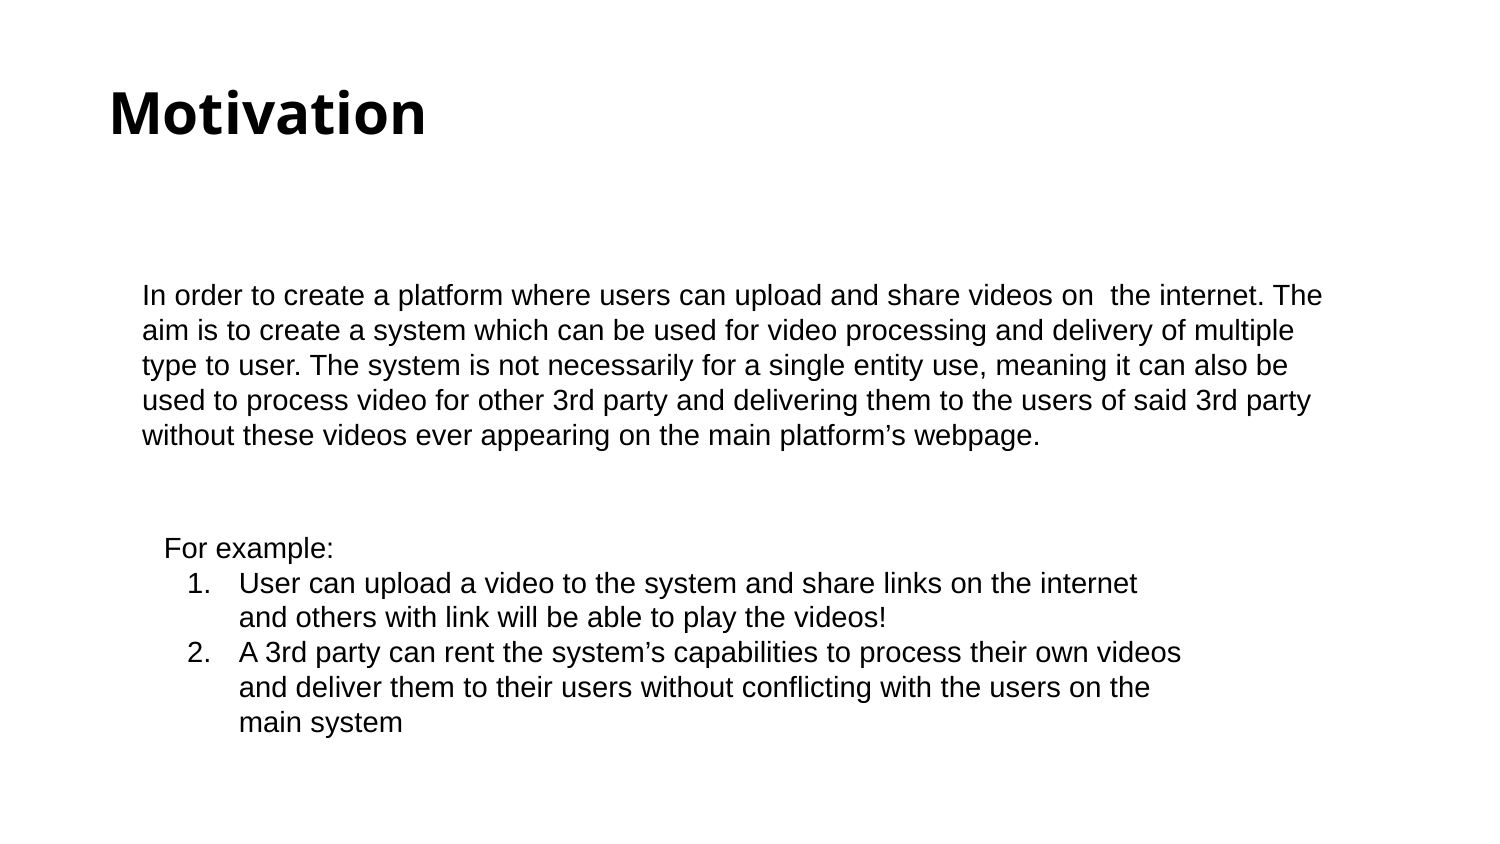

Motivation
In order to create a platform where users can upload and share videos on the internet. The aim is to create a system which can be used for video processing and delivery of multiple type to user. The system is not necessarily for a single entity use, meaning it can also be used to process video for other 3rd party and delivering them to the users of said 3rd party without these videos ever appearing on the main platform’s webpage.
For example:
User can upload a video to the system and share links on the internet and others with link will be able to play the videos!
A 3rd party can rent the system’s capabilities to process their own videos and deliver them to their users without conflicting with the users on the main system